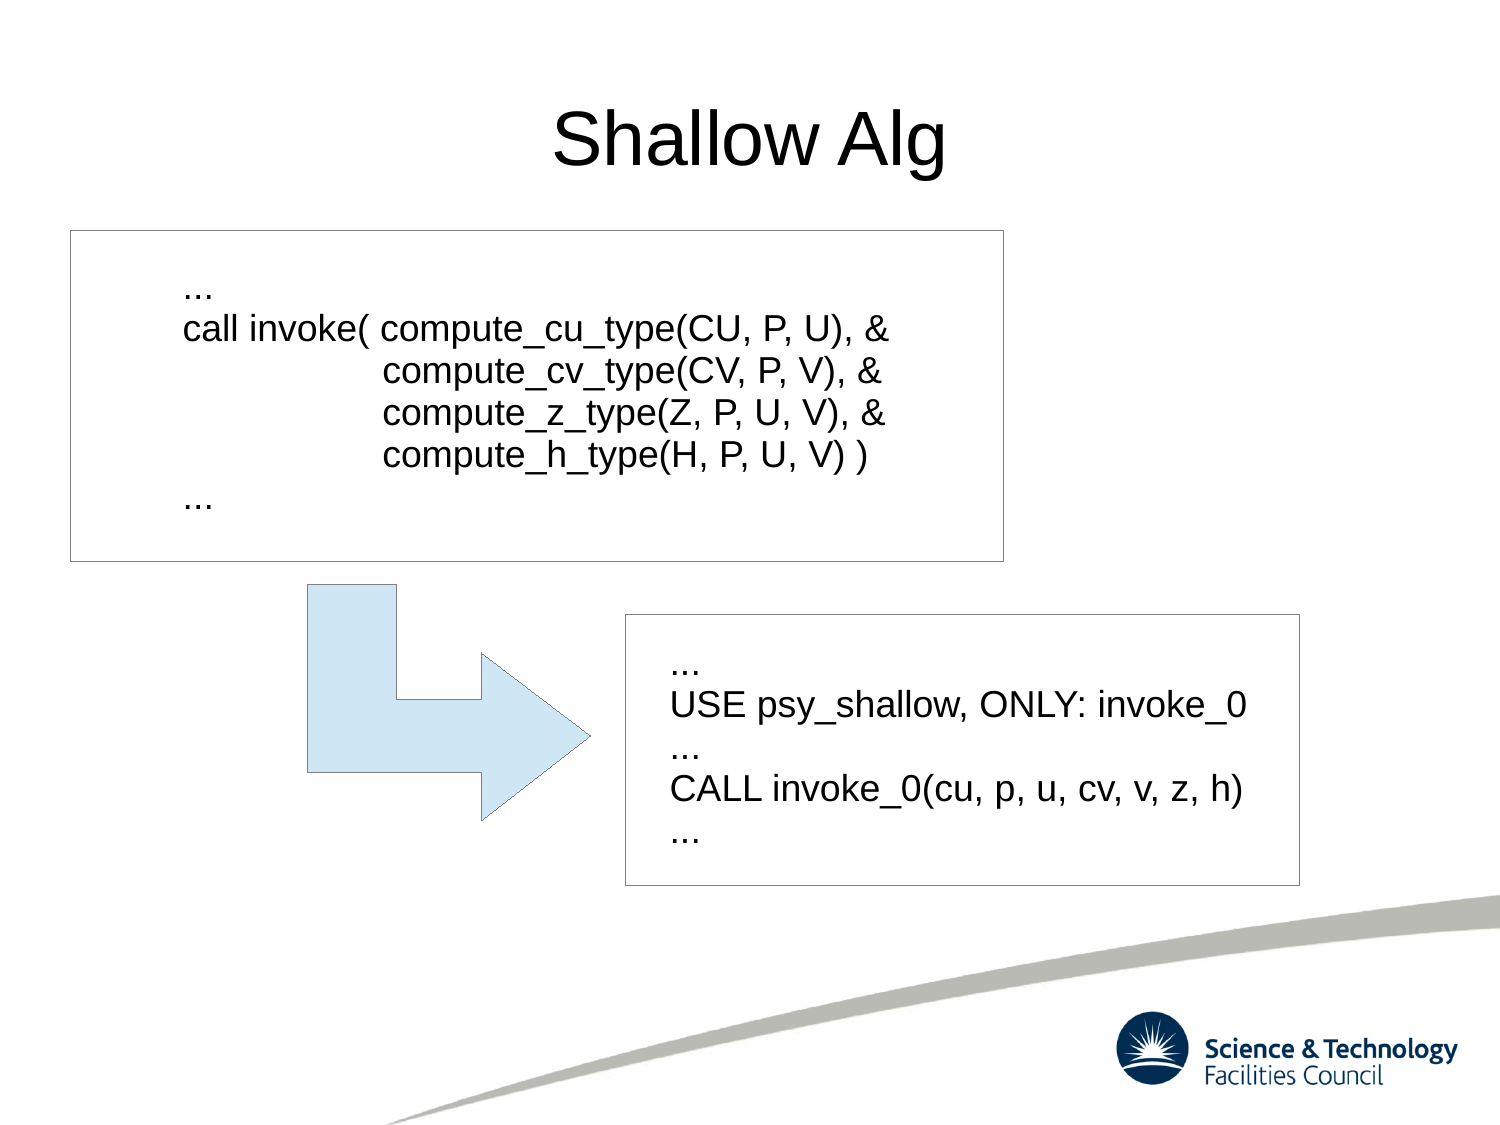

# Shallow Alg
 ...
 call invoke( compute_cu_type(CU, P, U), &
 compute_cv_type(CV, P, V), &
 compute_z_type(Z, P, U, V), &
 compute_h_type(H, P, U, V) )
 ...
...
USE psy_shallow, ONLY: invoke_0
...
CALL invoke_0(cu, p, u, cv, v, z, h)
...